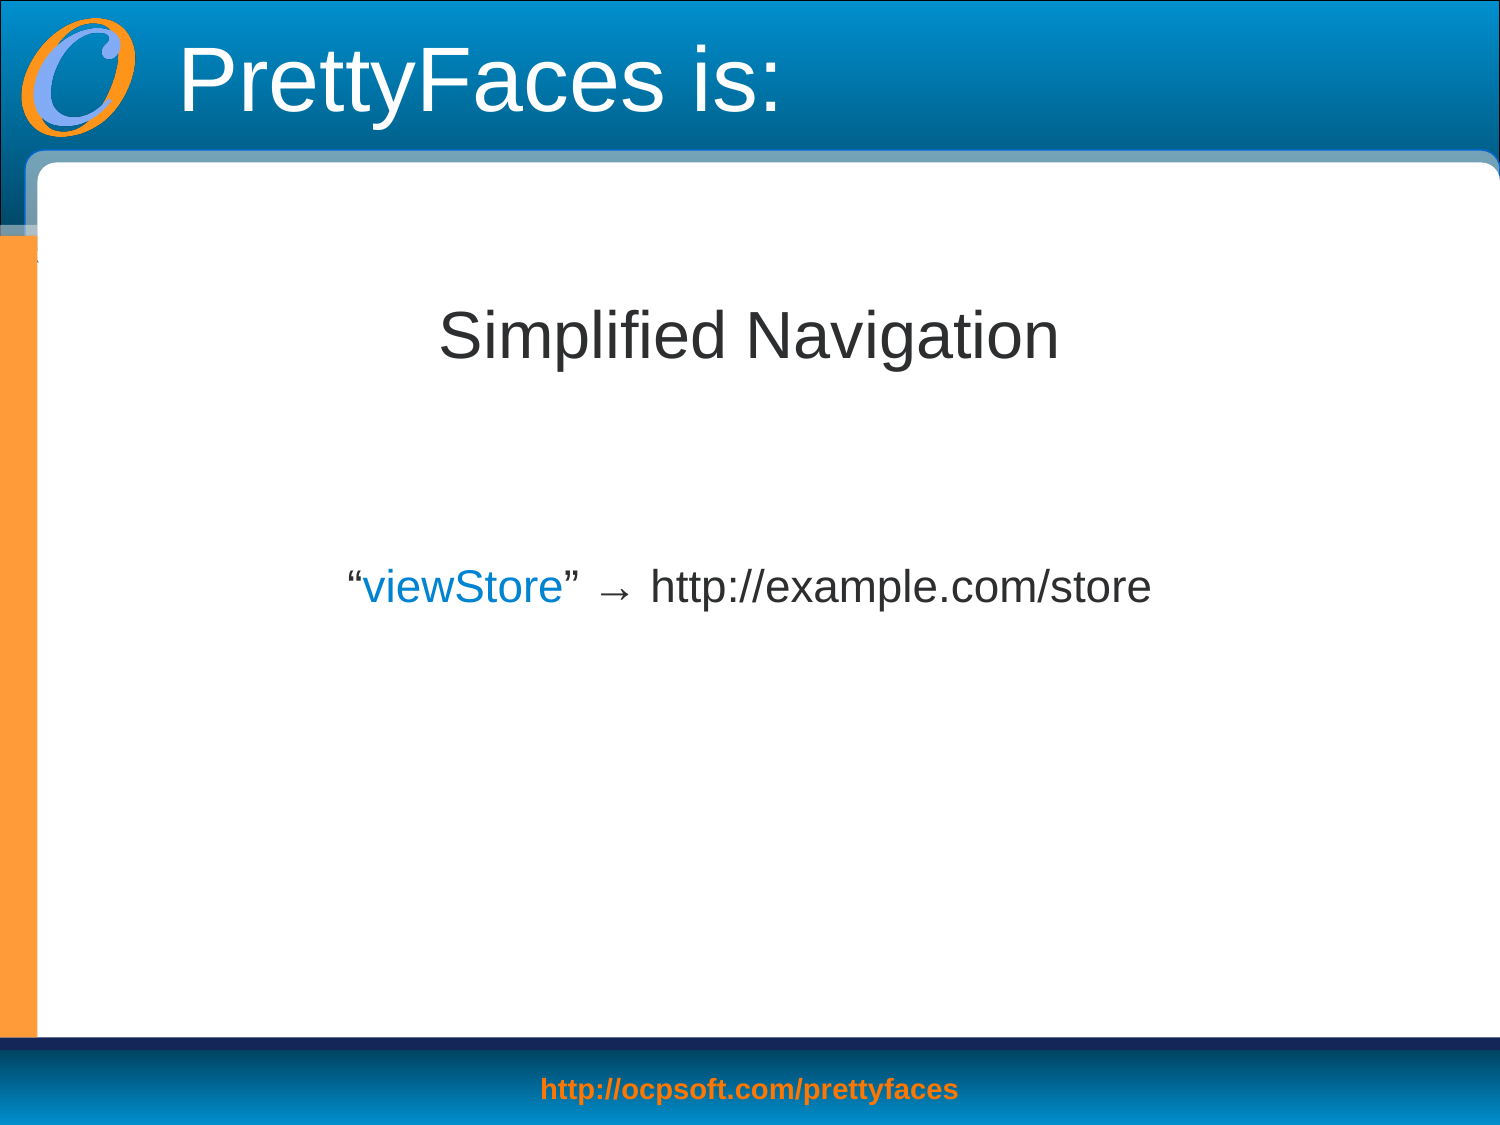

# PrettyFaces is:
Simplified Navigation
“viewStore” → http://example.com/store